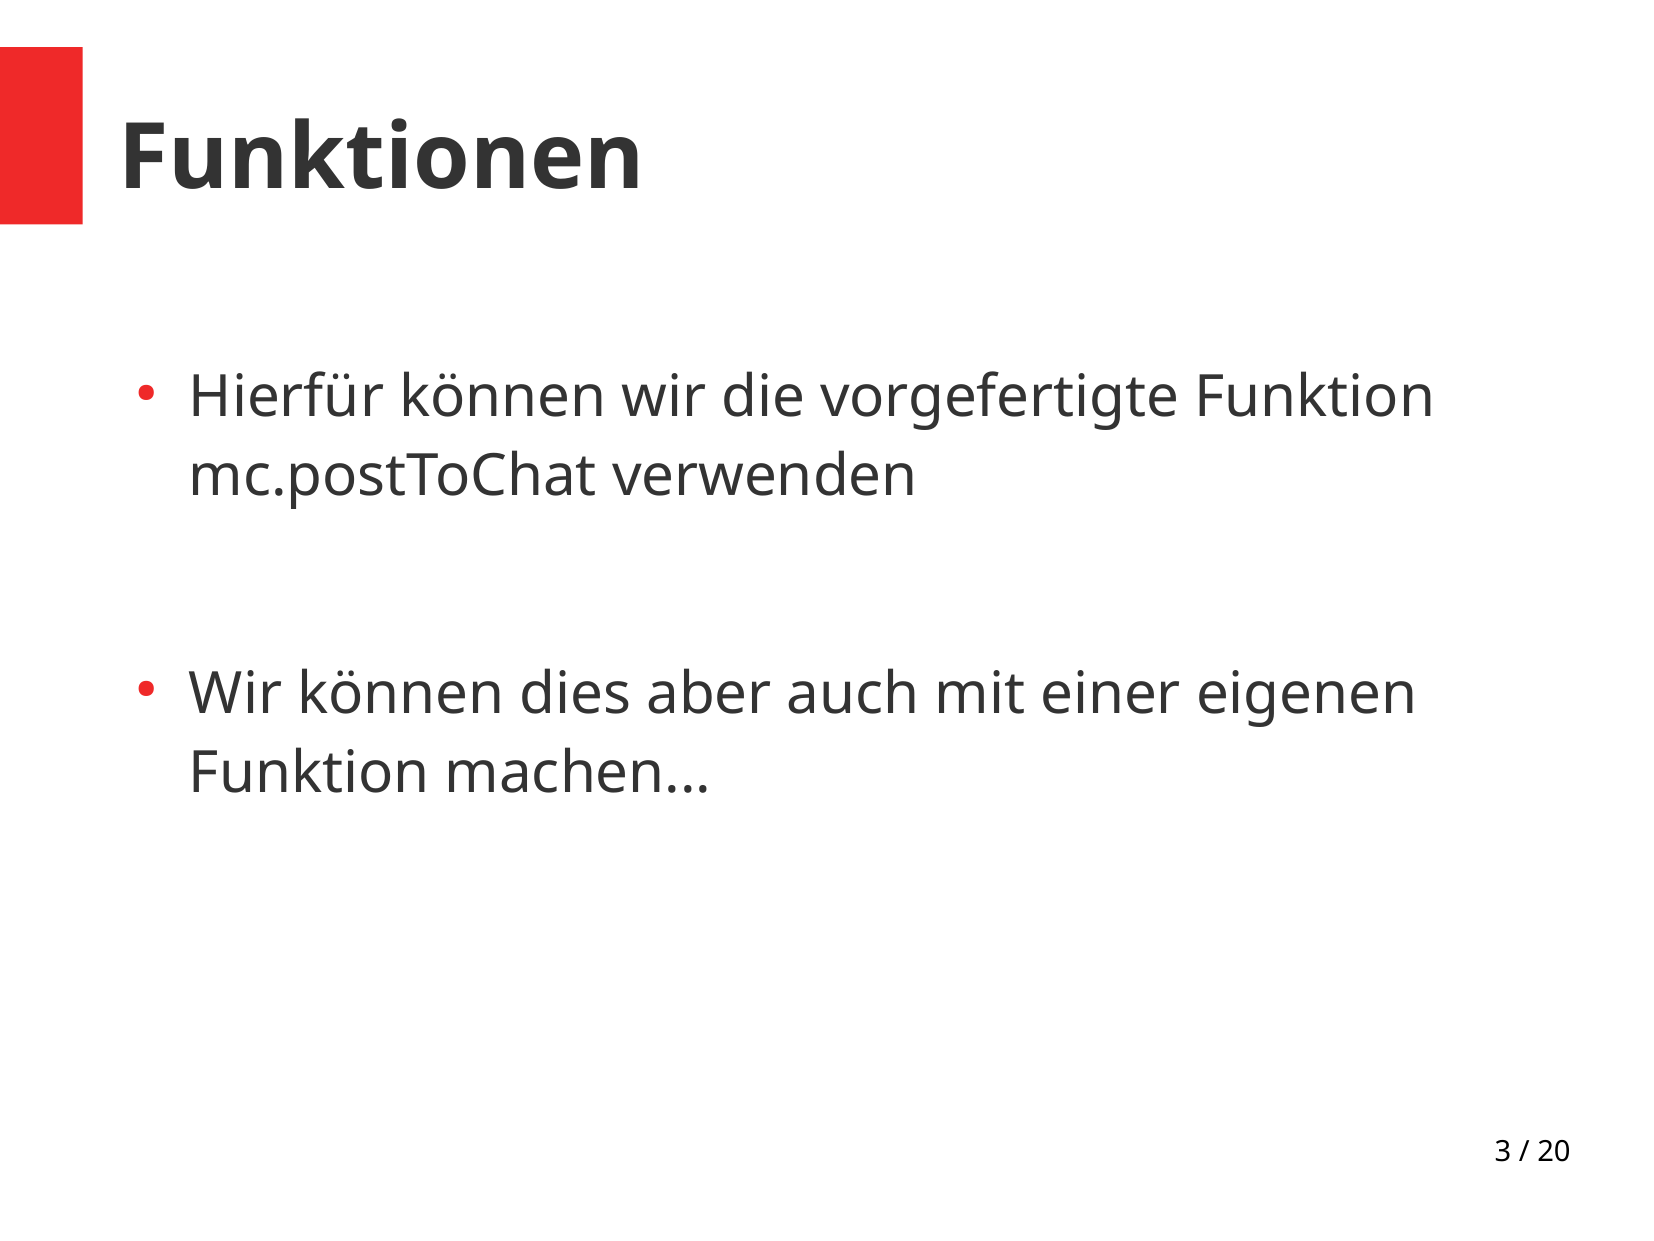

# Funktionen
Hierfür können wir die vorgefertigte Funktion mc.postToChat verwenden
Wir können dies aber auch mit einer eigenen Funktion machen...
3